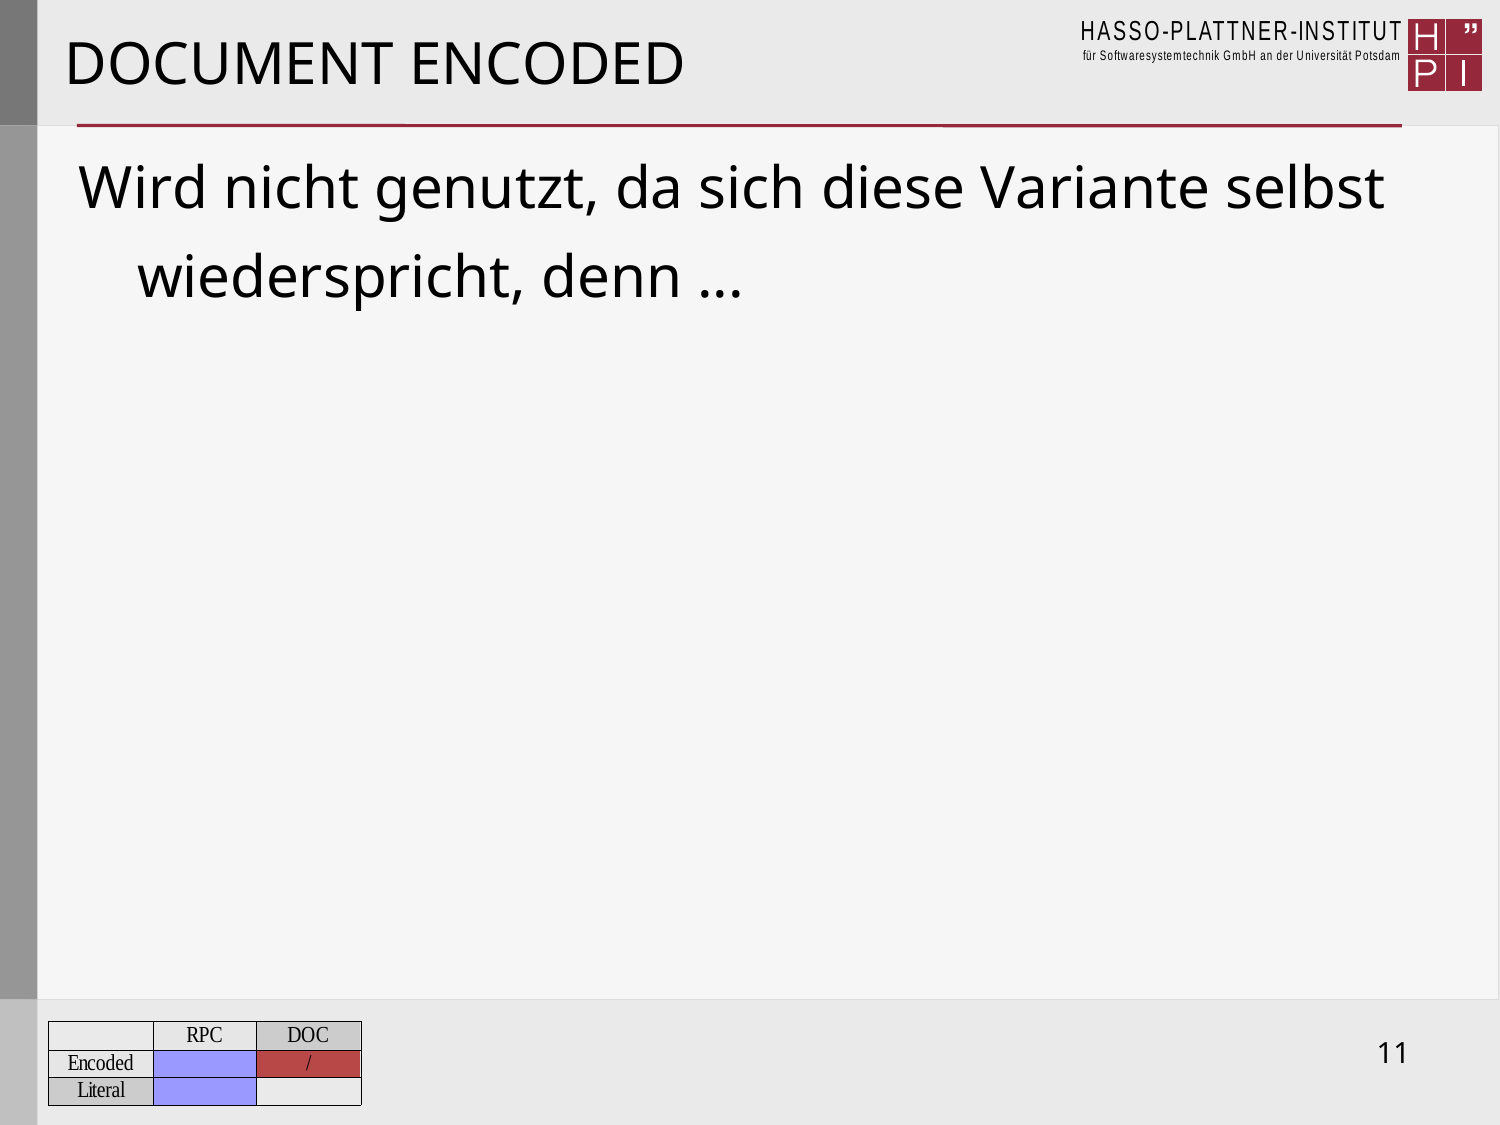

# DOCUMENT ENCODED
Wird nicht genutzt, da sich diese Variante selbst wiederspricht, denn ...